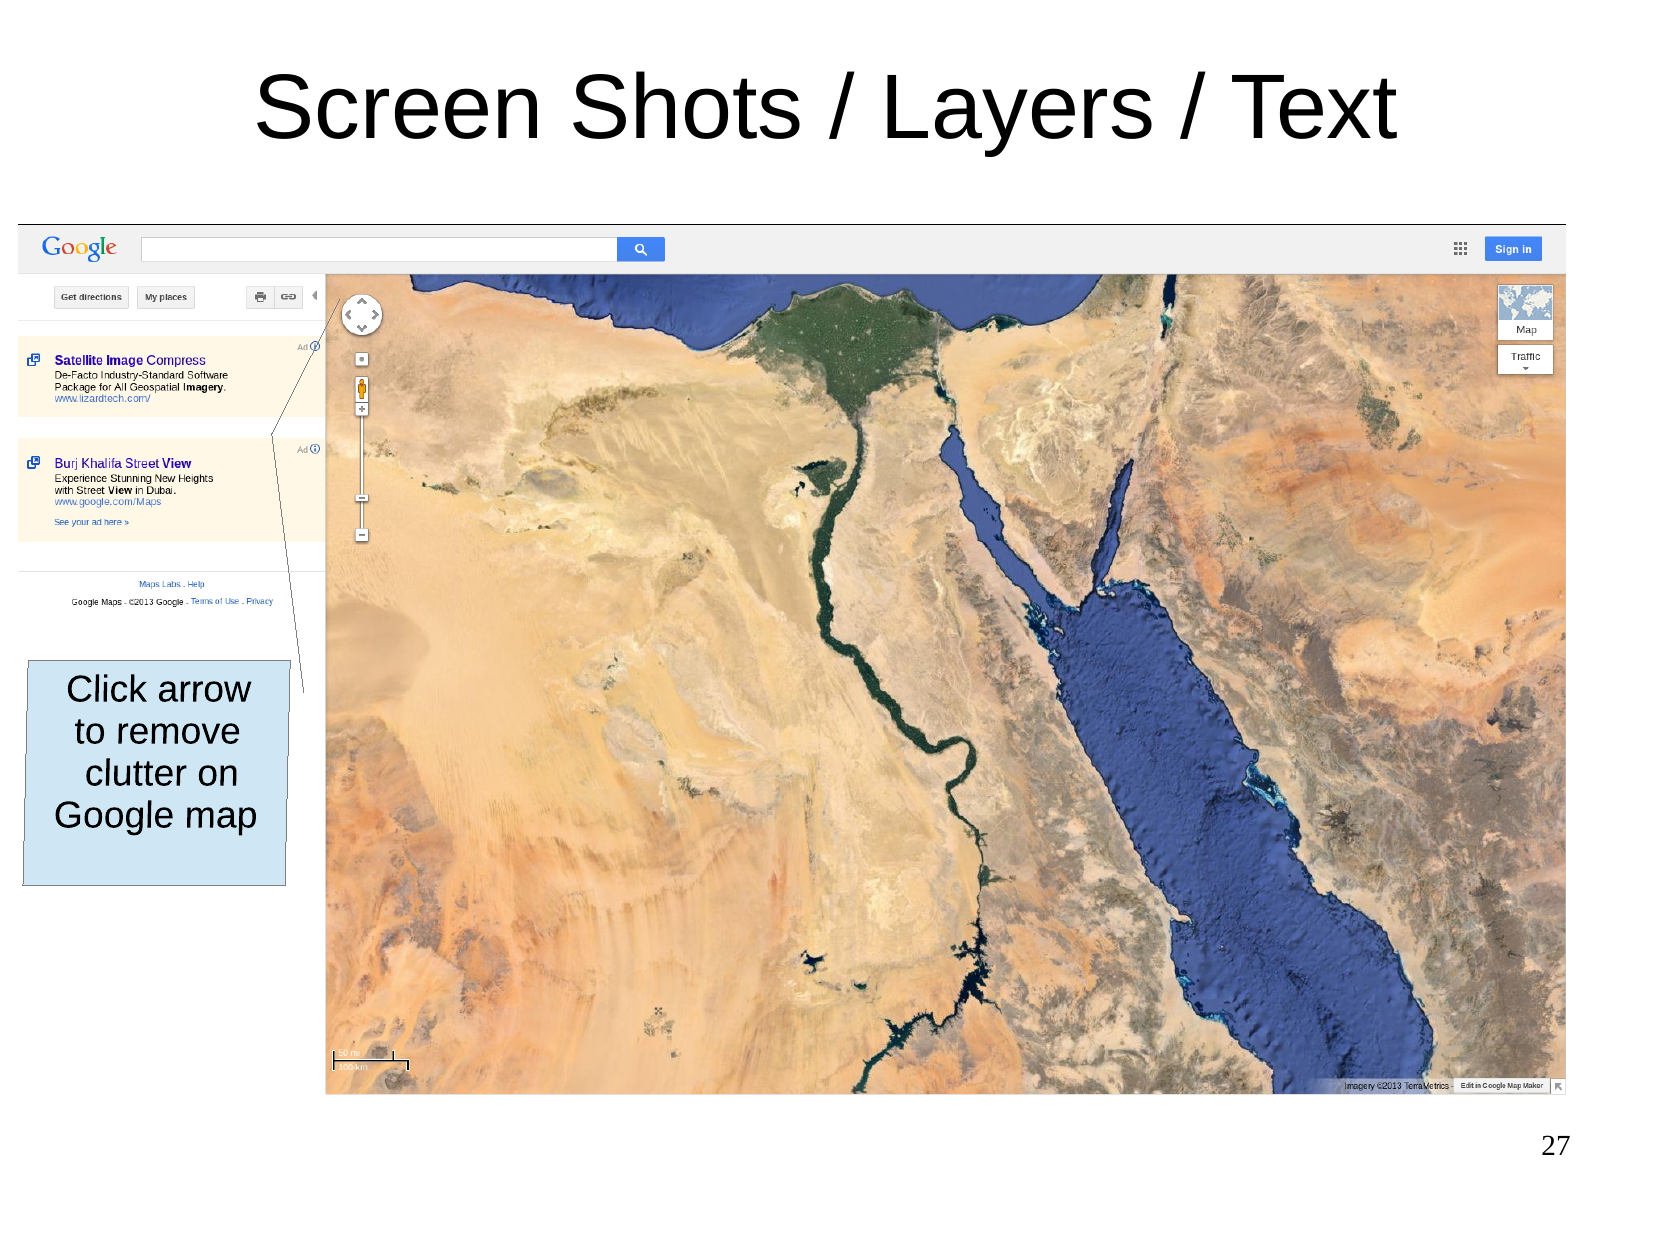

# Screen Shots / Layers / Text
Click arrow
to remove
 clutter on
Google map
27